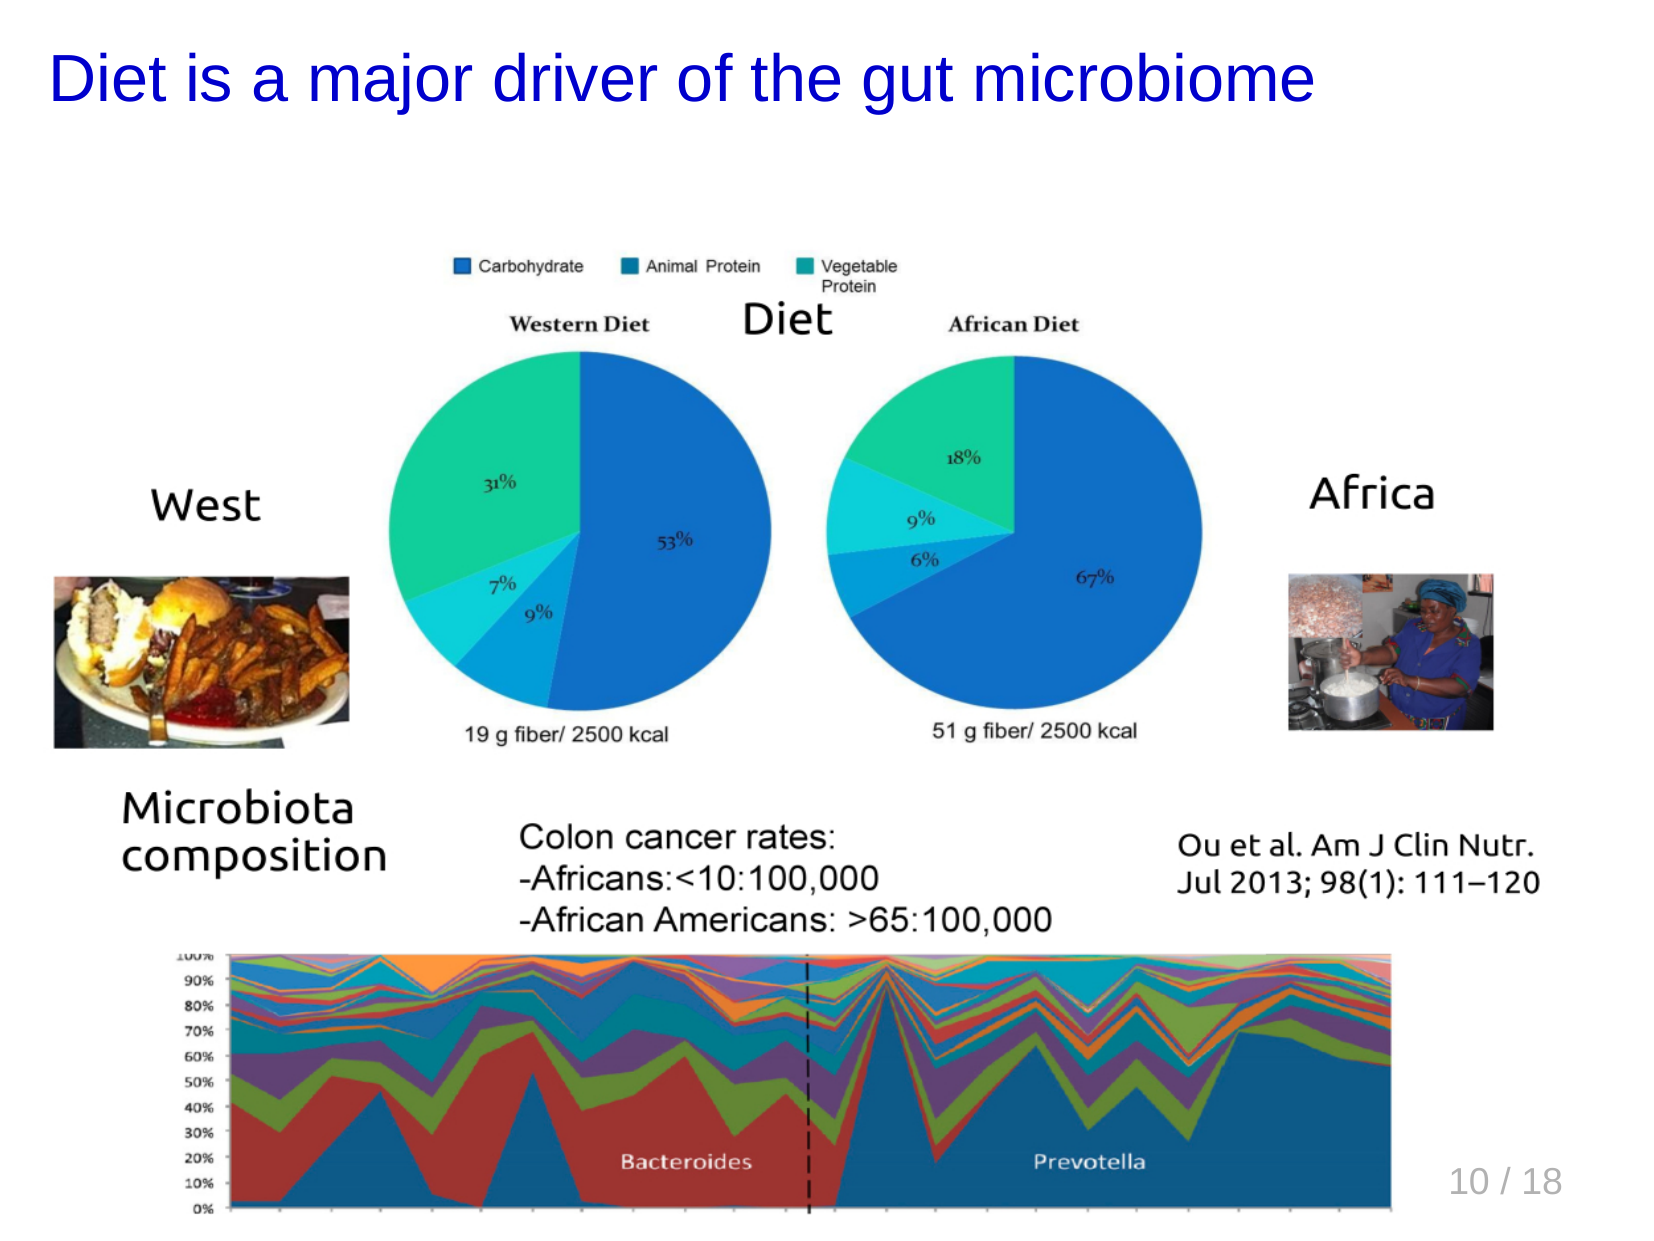

Diet is a major driver of the gut microbiome